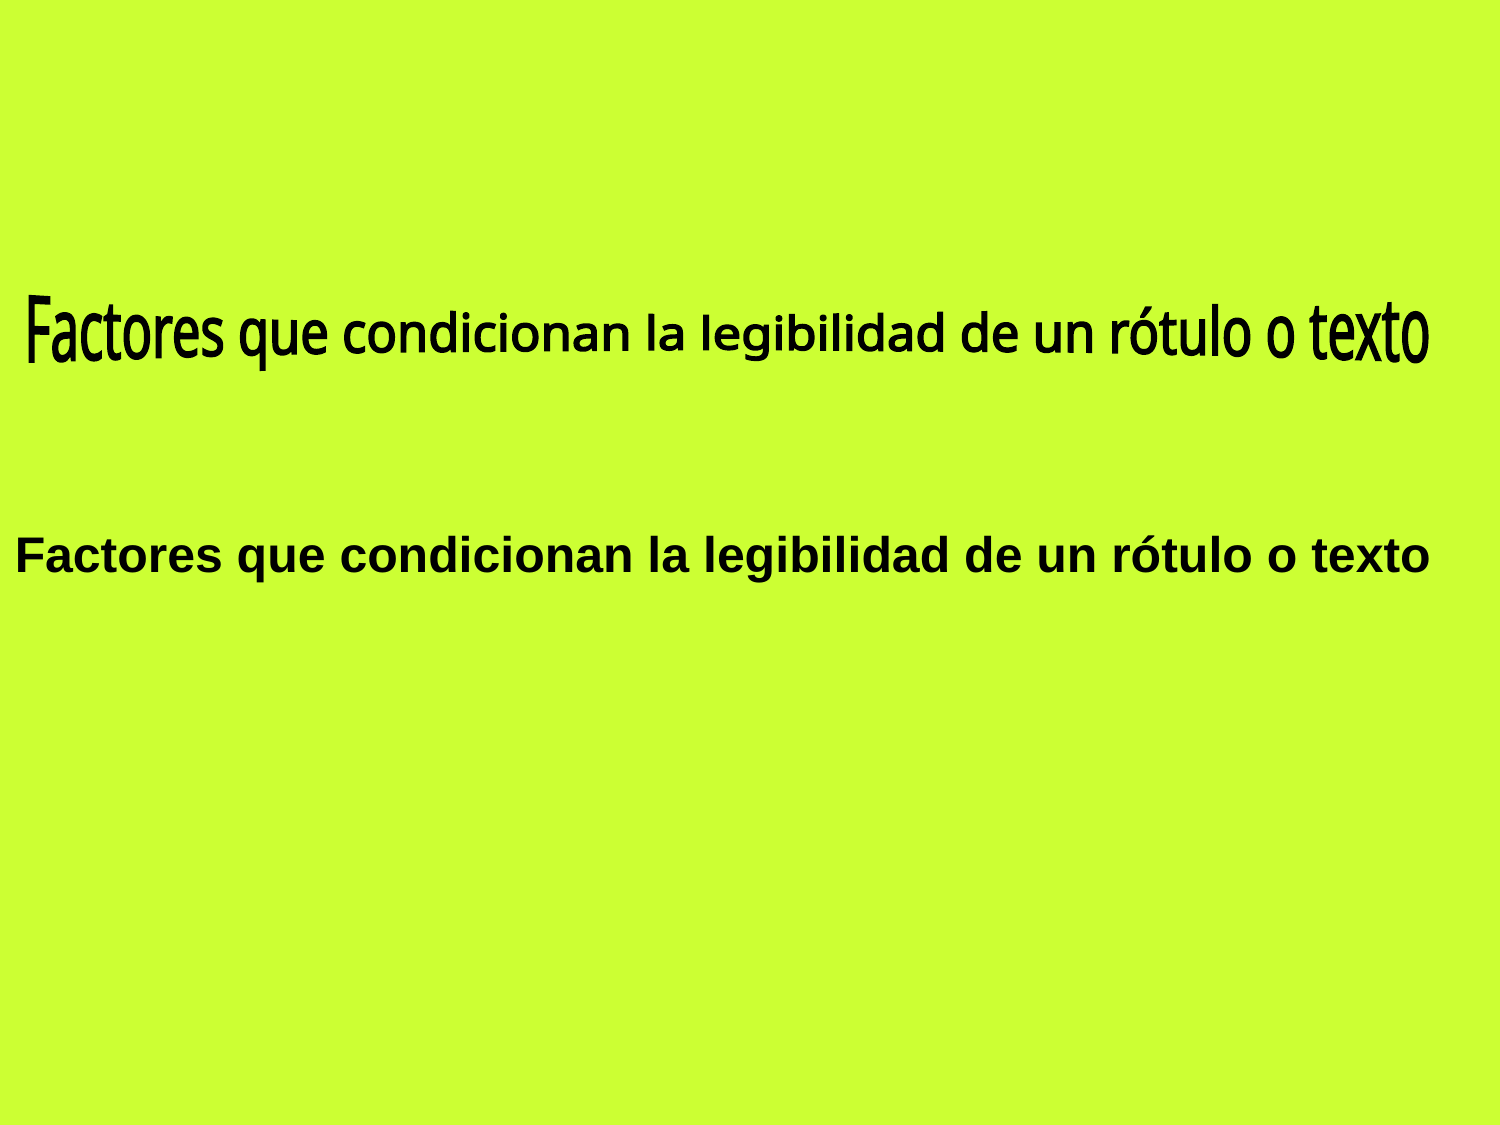

Factores que condicionan la legibilidad de un rótulo o texto
Factores que condicionan la legibilidad de un rótulo o texto